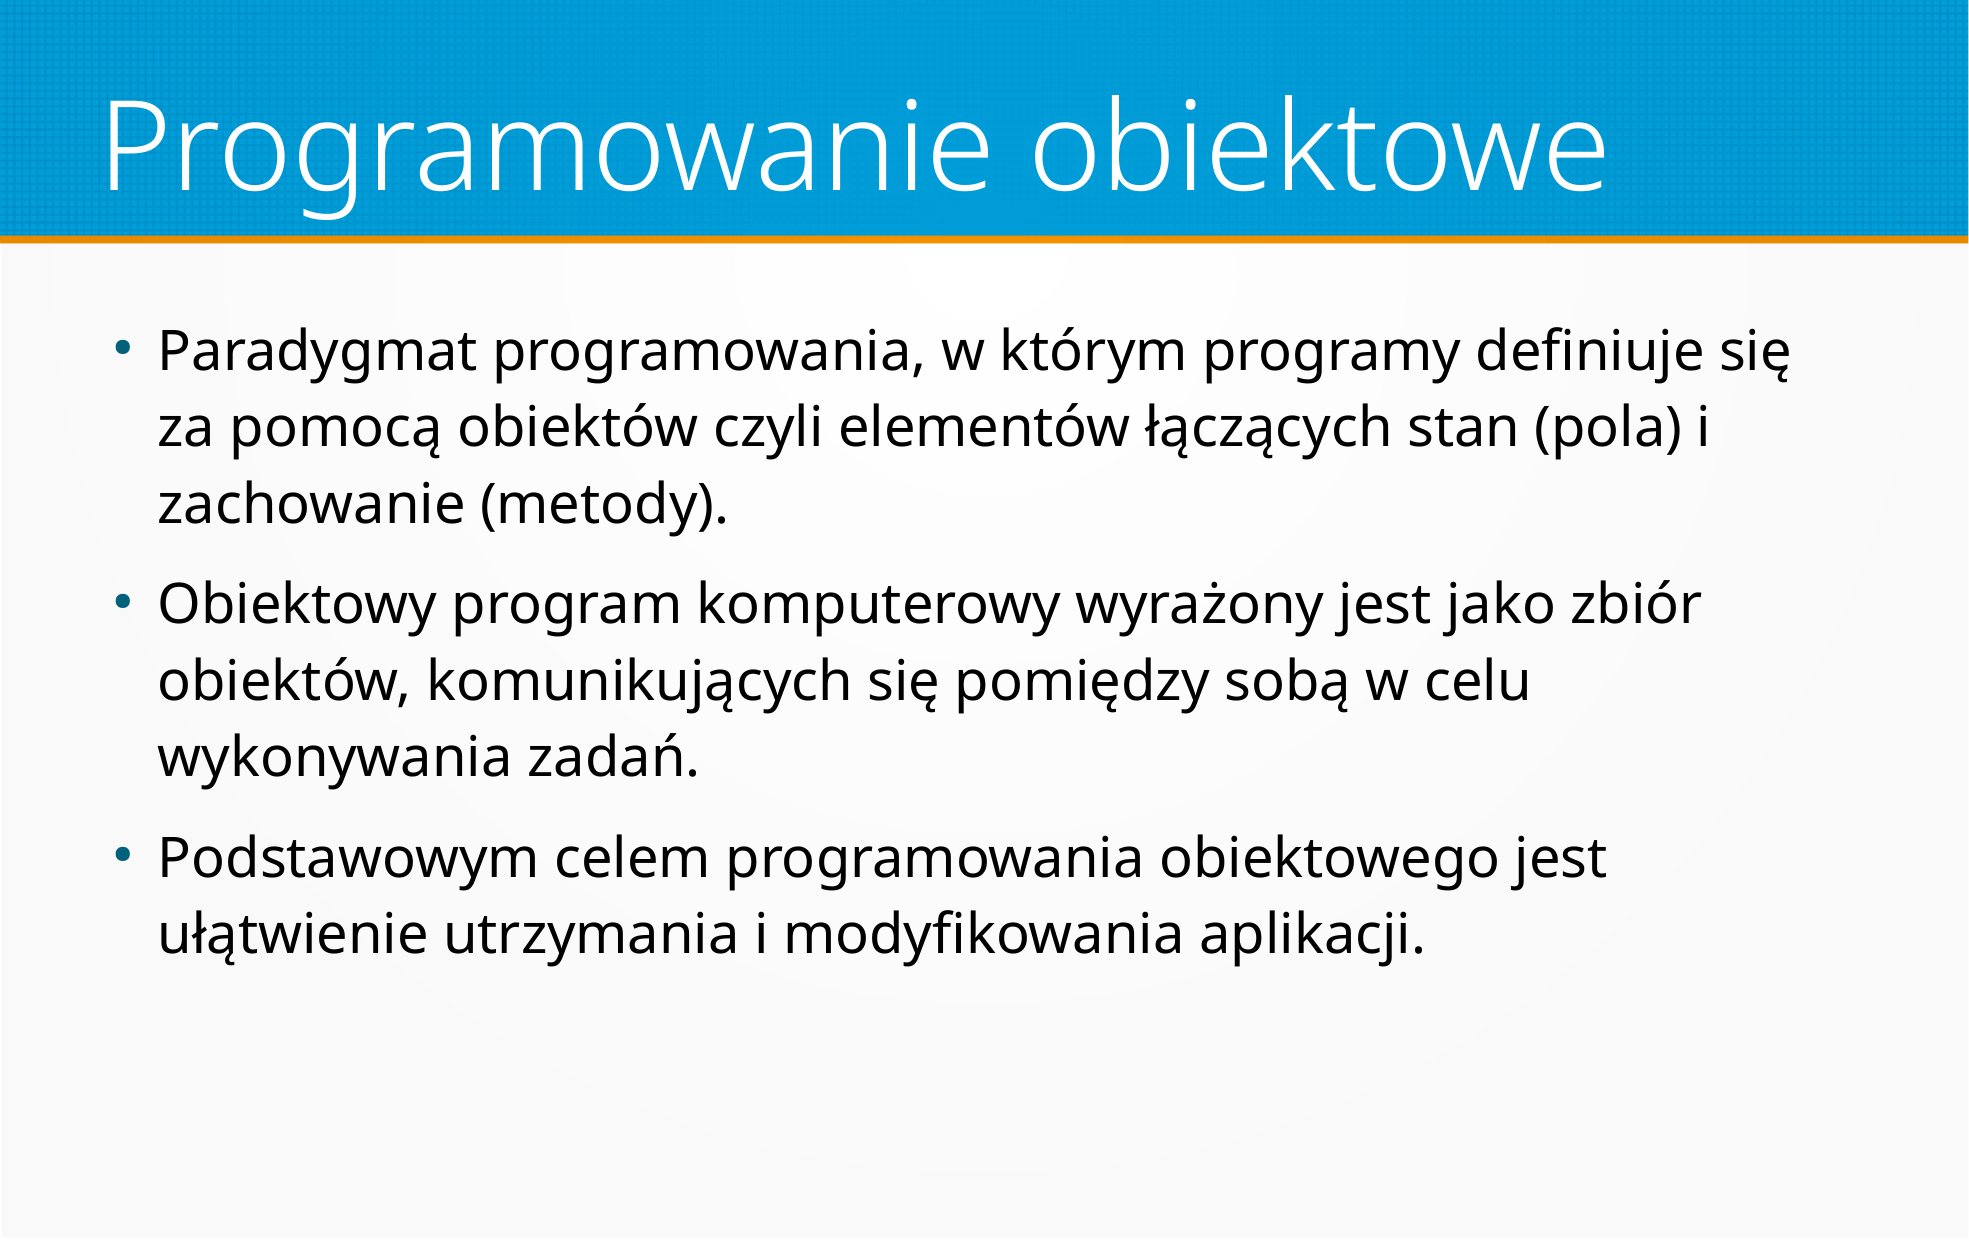

# Programowanie obiektowe
Paradygmat programowania, w którym programy definiuje się za pomocą obiektów czyli elementów łączących stan (pola) i zachowanie (metody).
Obiektowy program komputerowy wyrażony jest jako zbiór obiektów, komunikujących się pomiędzy sobą w celu wykonywania zadań.
Podstawowym celem programowania obiektowego jest ułątwienie utrzymania i modyfikowania aplikacji.